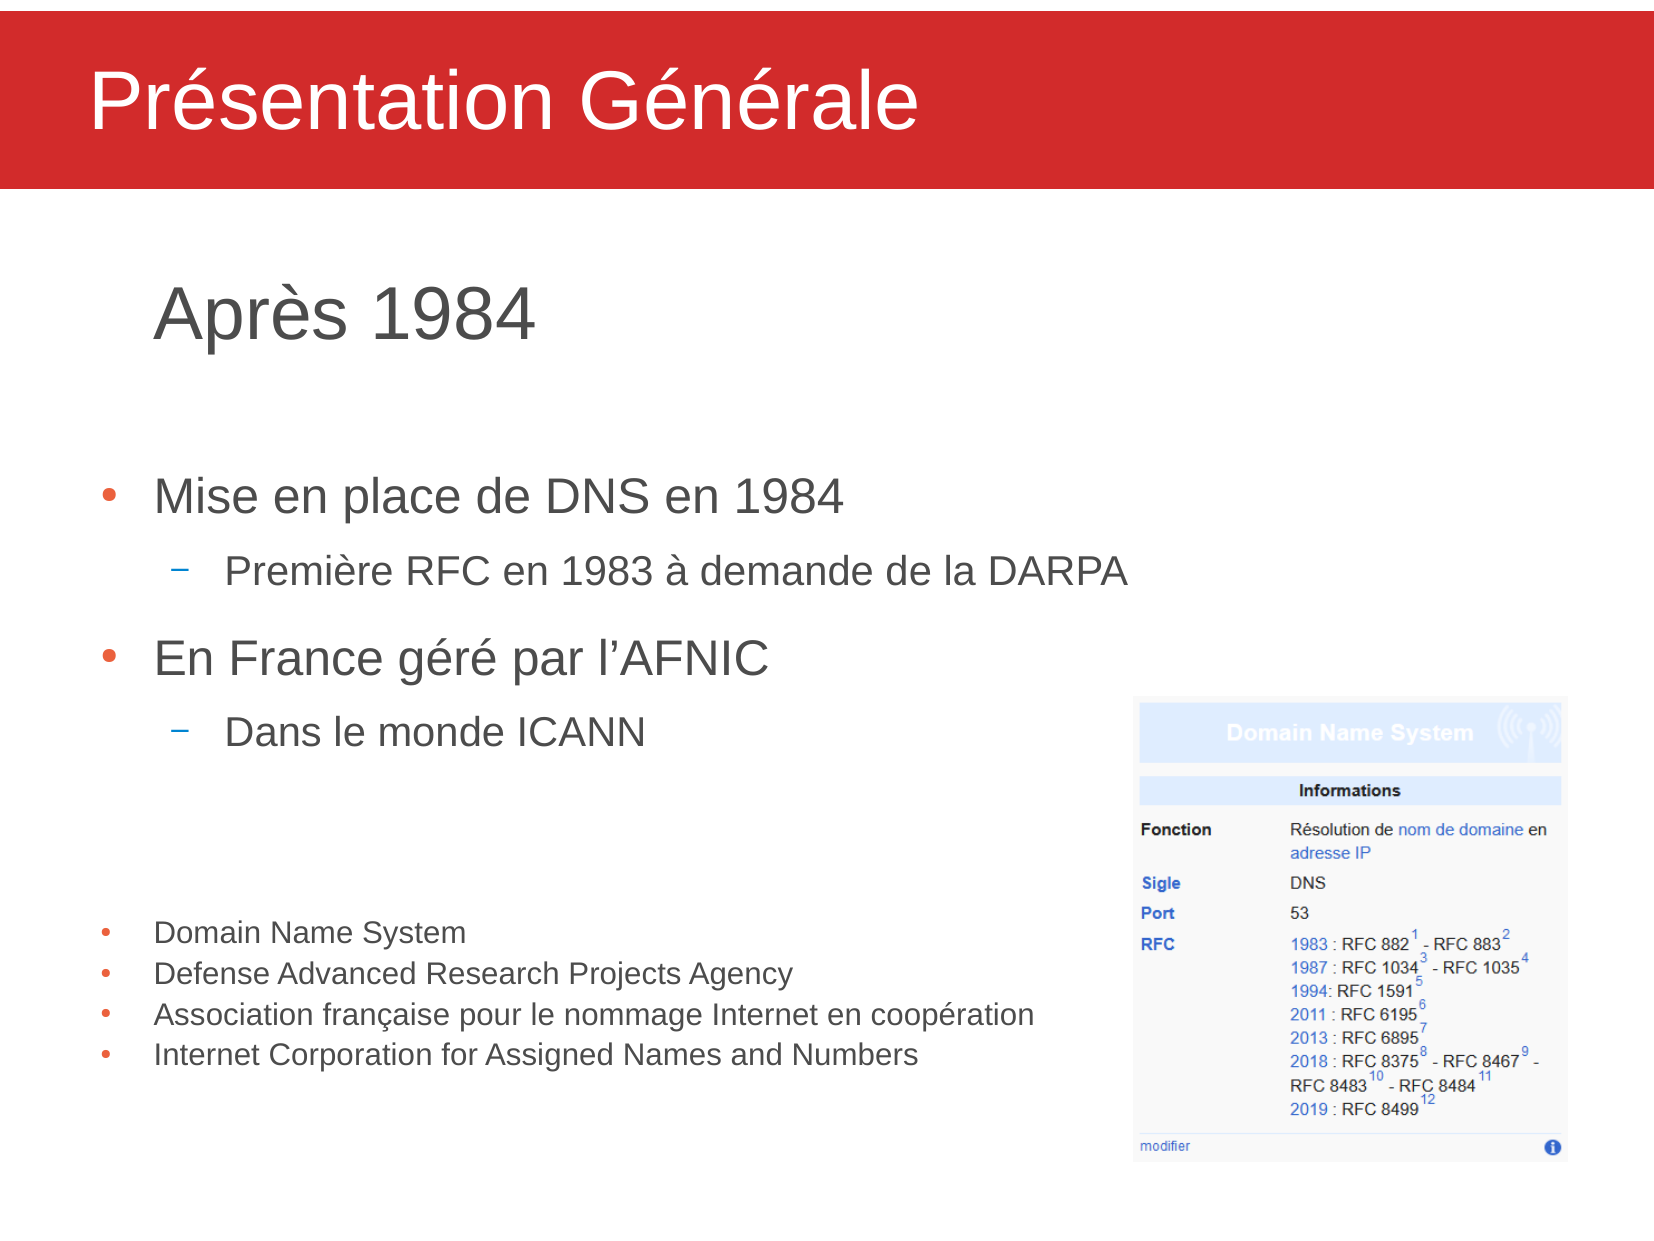

# Présentation Générale
Après 1984
Mise en place de DNS en 1984
Première RFC en 1983 à demande de la DARPA
En France géré par l’AFNIC
Dans le monde ICANN
Domain Name System
Defense Advanced Research Projects Agency
Association française pour le nommage Internet en coopération
Internet Corporation for Assigned Names and Numbers